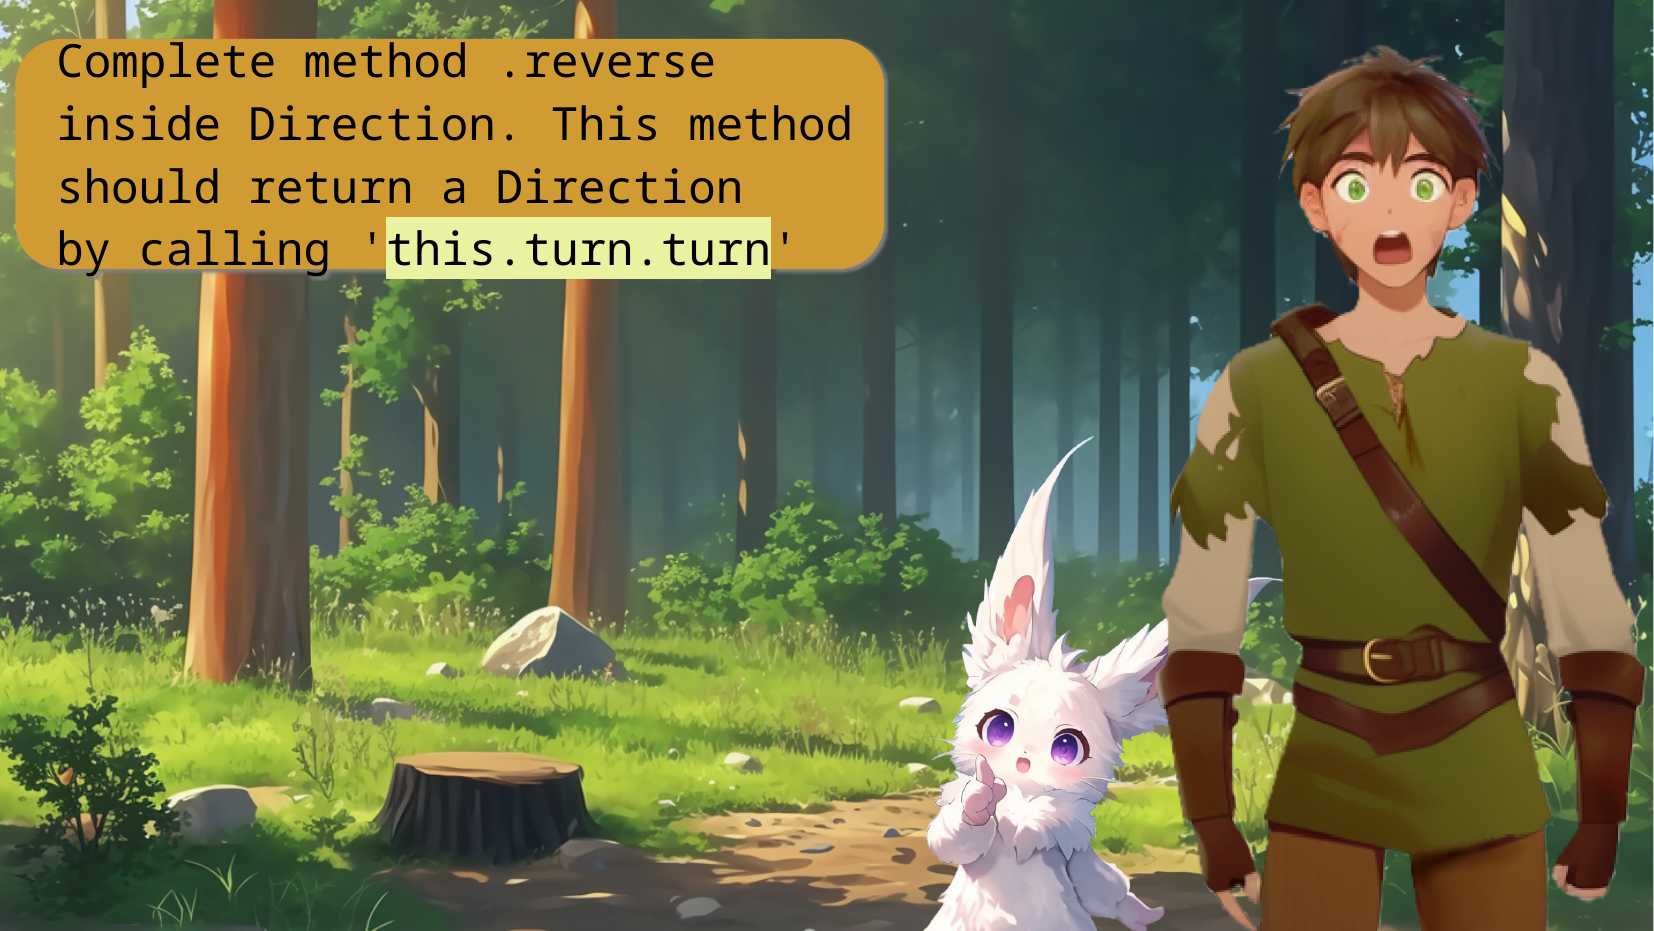

Complete method .reverse
 inside Direction. This method
 should return a Direction
 by calling 'this.turn.turn'